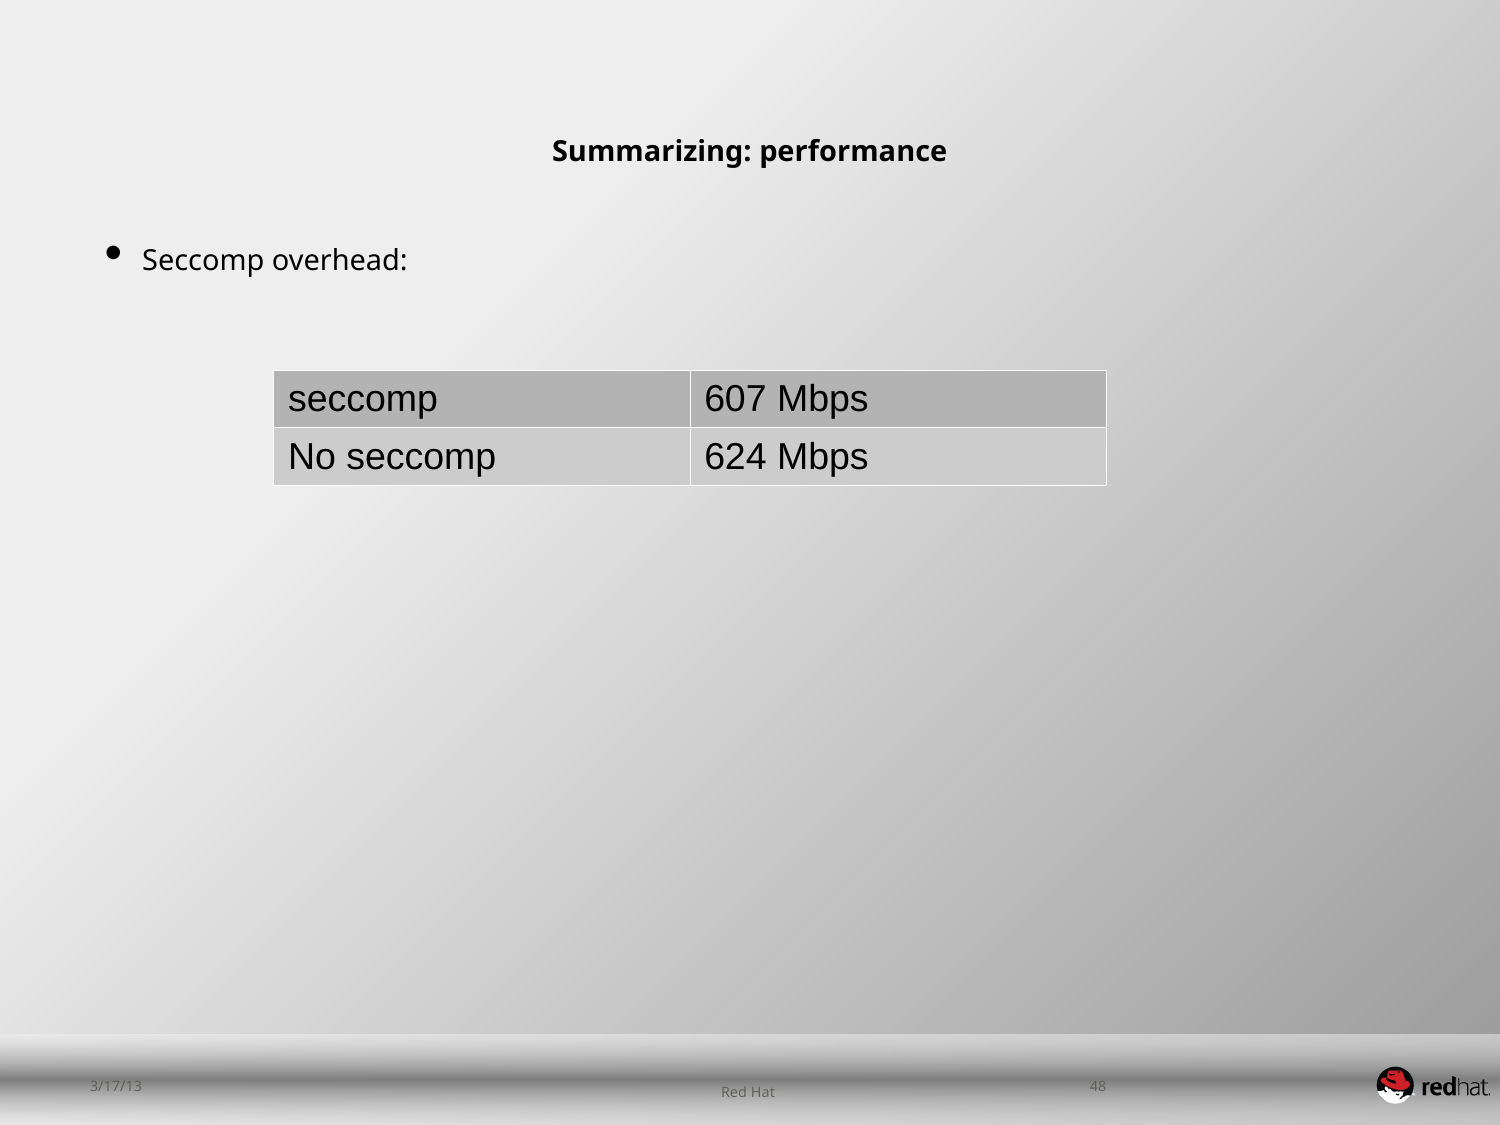

# Summarizing: performance
Seccomp overhead:
| seccomp | 607 Mbps |
| --- | --- |
| No seccomp | 624 Mbps |
3/17/13
Red Hat